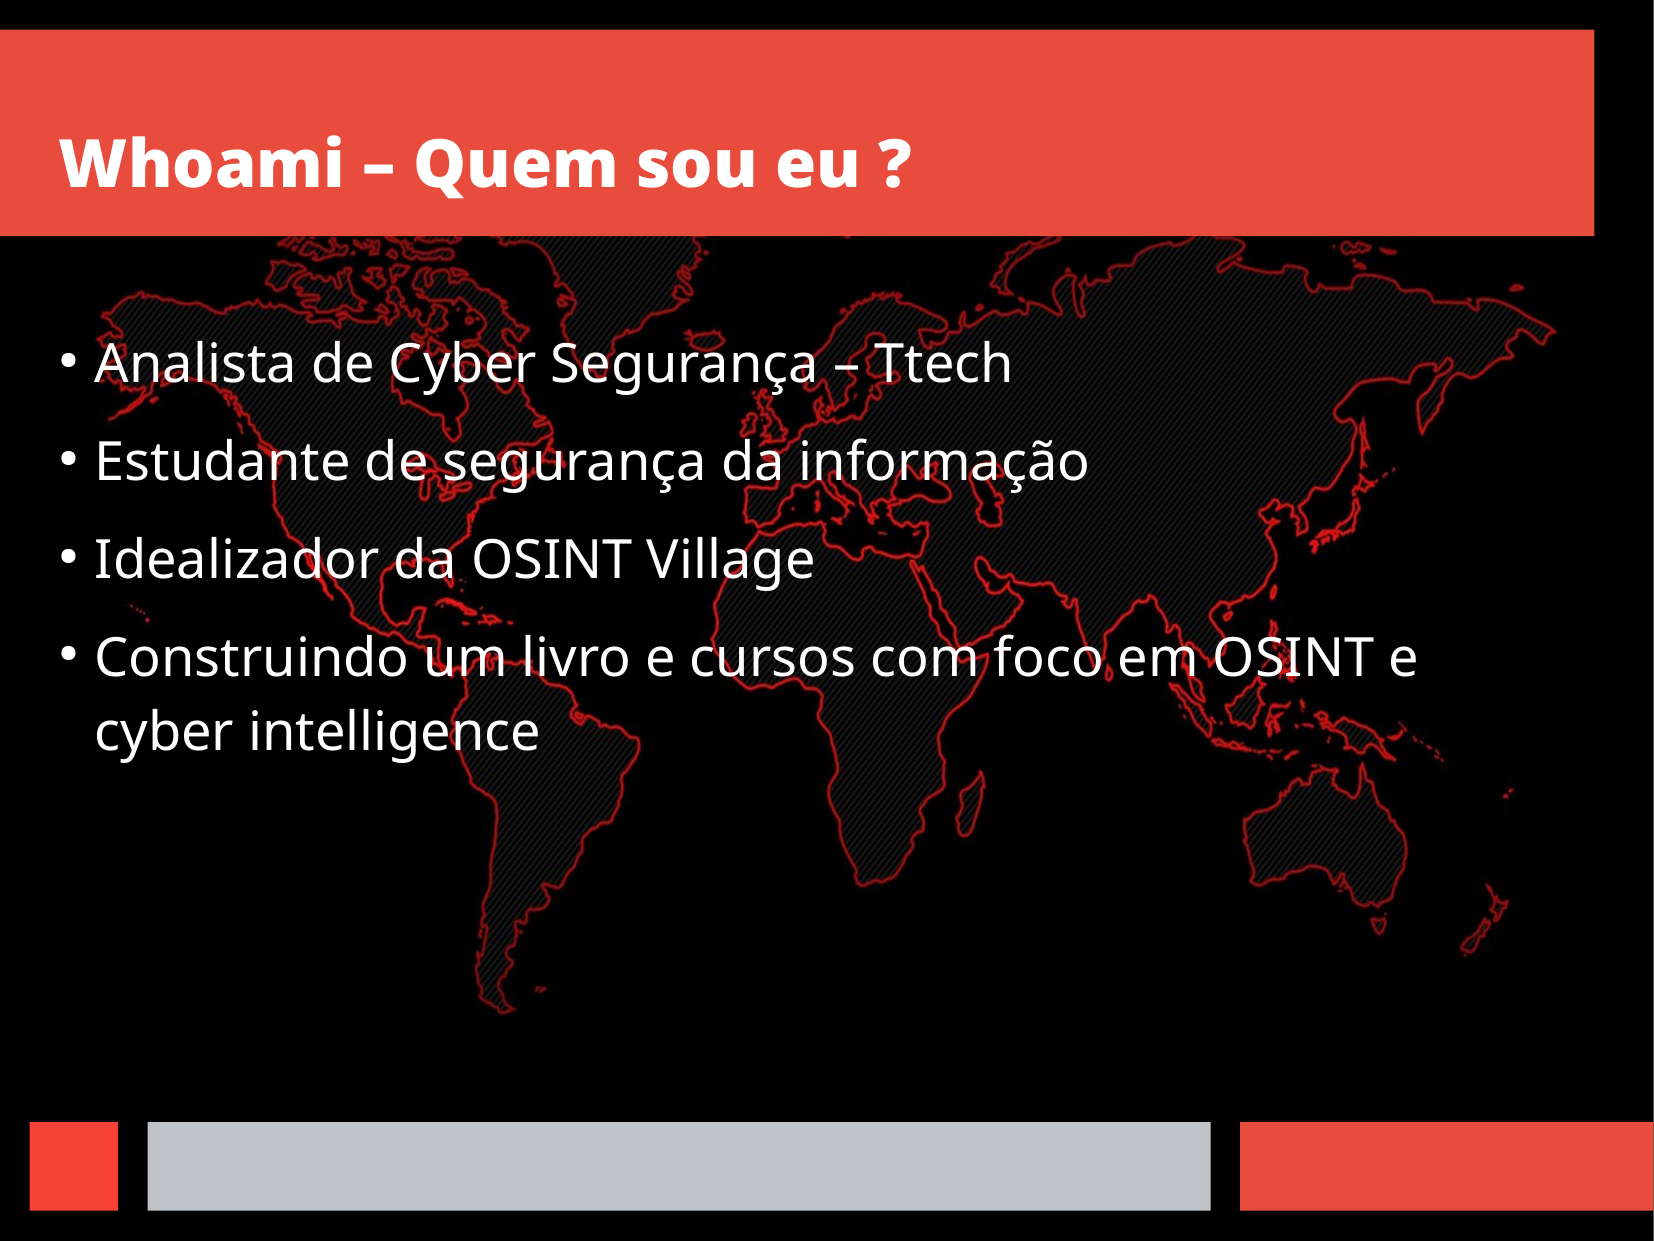

# Whoami – Quem sou eu ?
Analista de Cyber Segurança – Ttech
Estudante de segurança da informação
Idealizador da OSINT Village
Construindo um livro e cursos com foco em OSINT e cyber intelligence